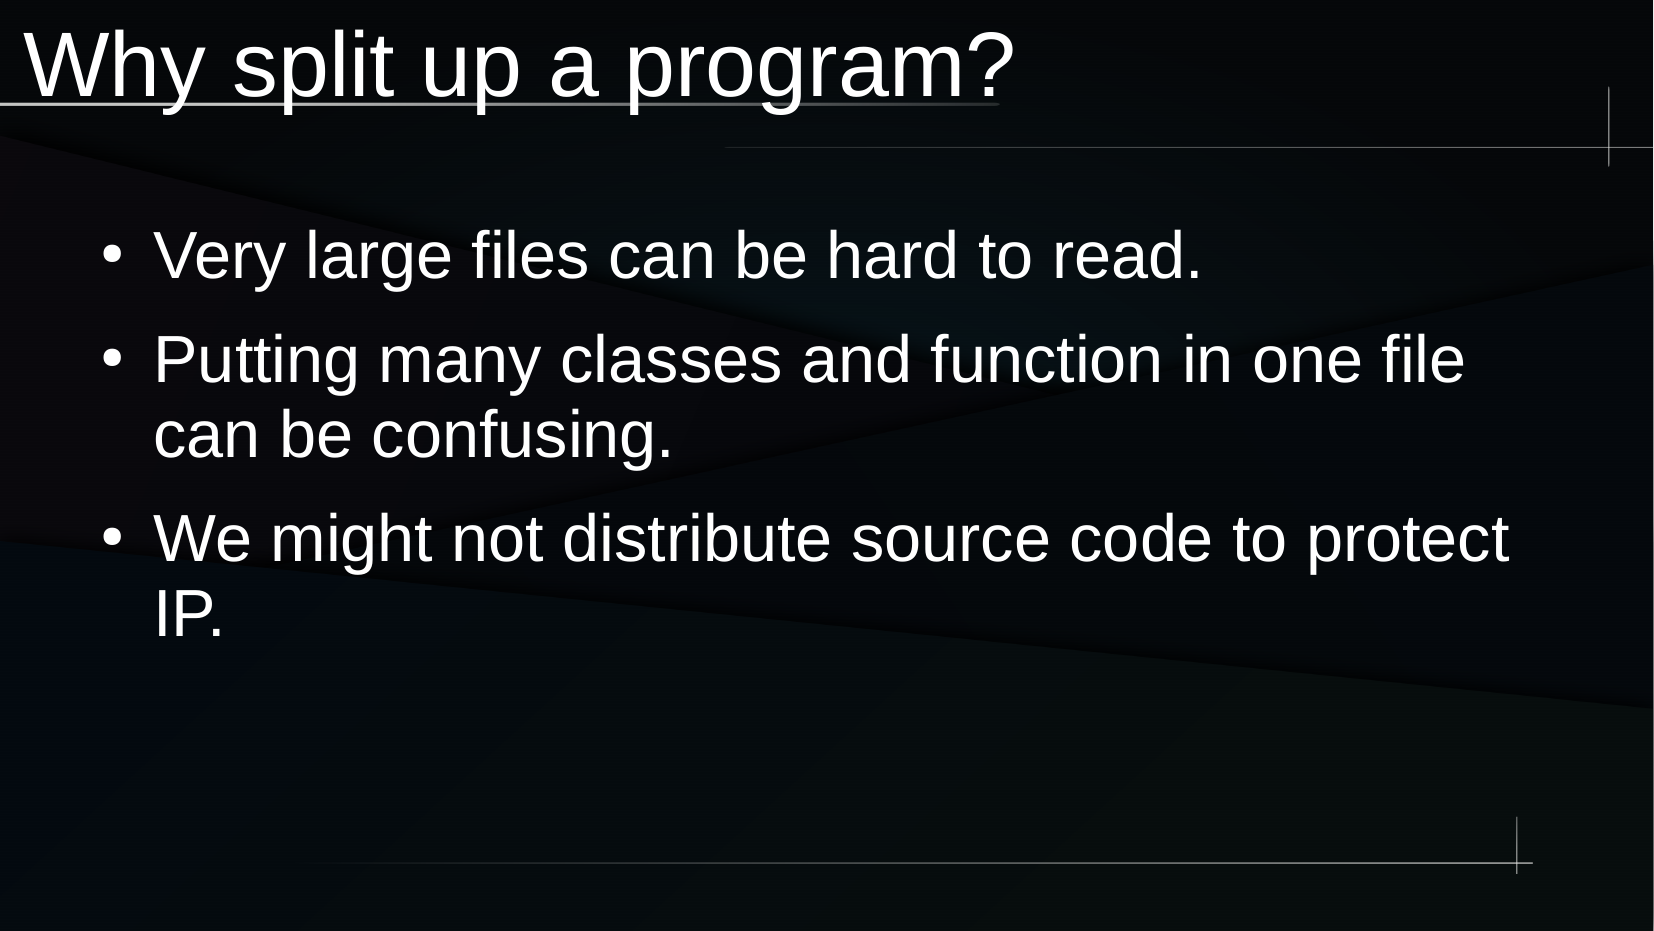

# Why split up a program?
Very large files can be hard to read.
Putting many classes and function in one file can be confusing.
We might not distribute source code to protect IP.